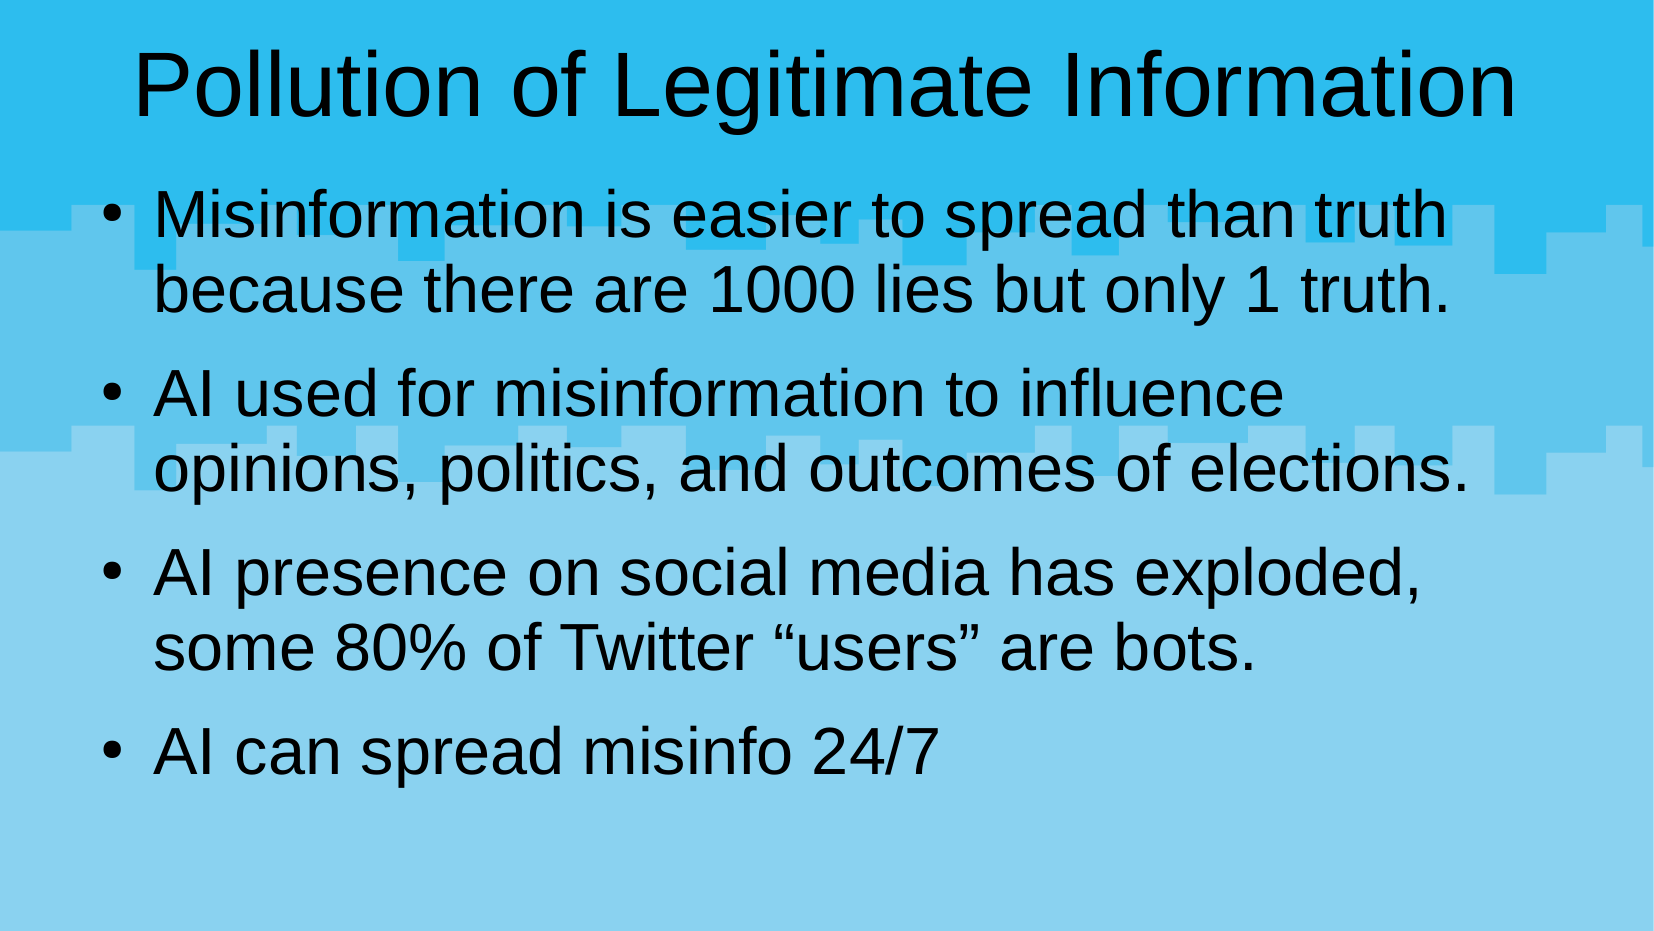

# Pollution of Legitimate Information
Misinformation is easier to spread than truth because there are 1000 lies but only 1 truth.
AI used for misinformation to influence opinions, politics, and outcomes of elections.
AI presence on social media has exploded, some 80% of Twitter “users” are bots.
AI can spread misinfo 24/7